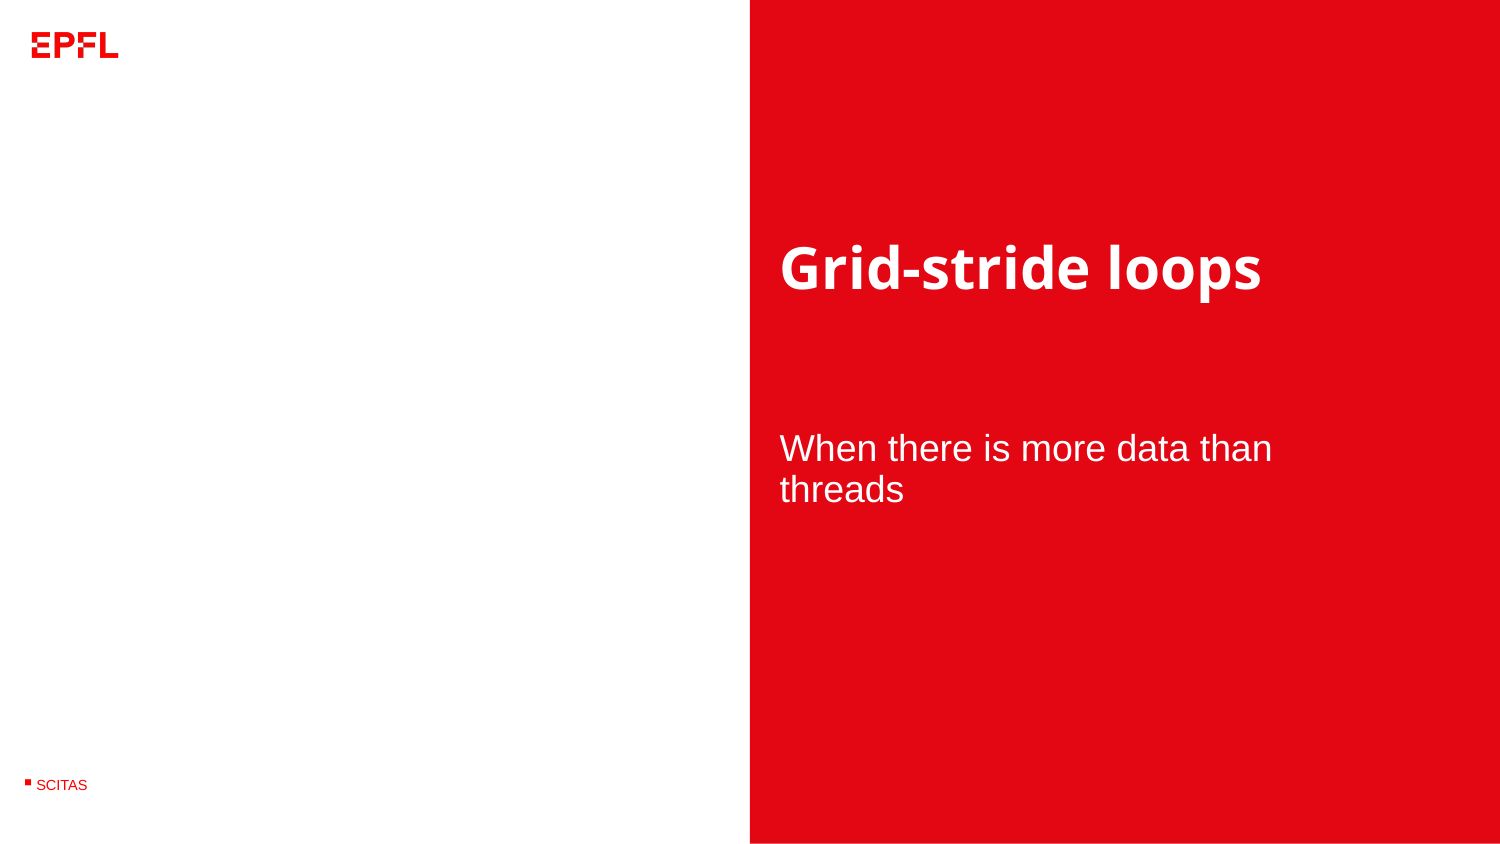

# Grid-stride loops
When there is more data than threads